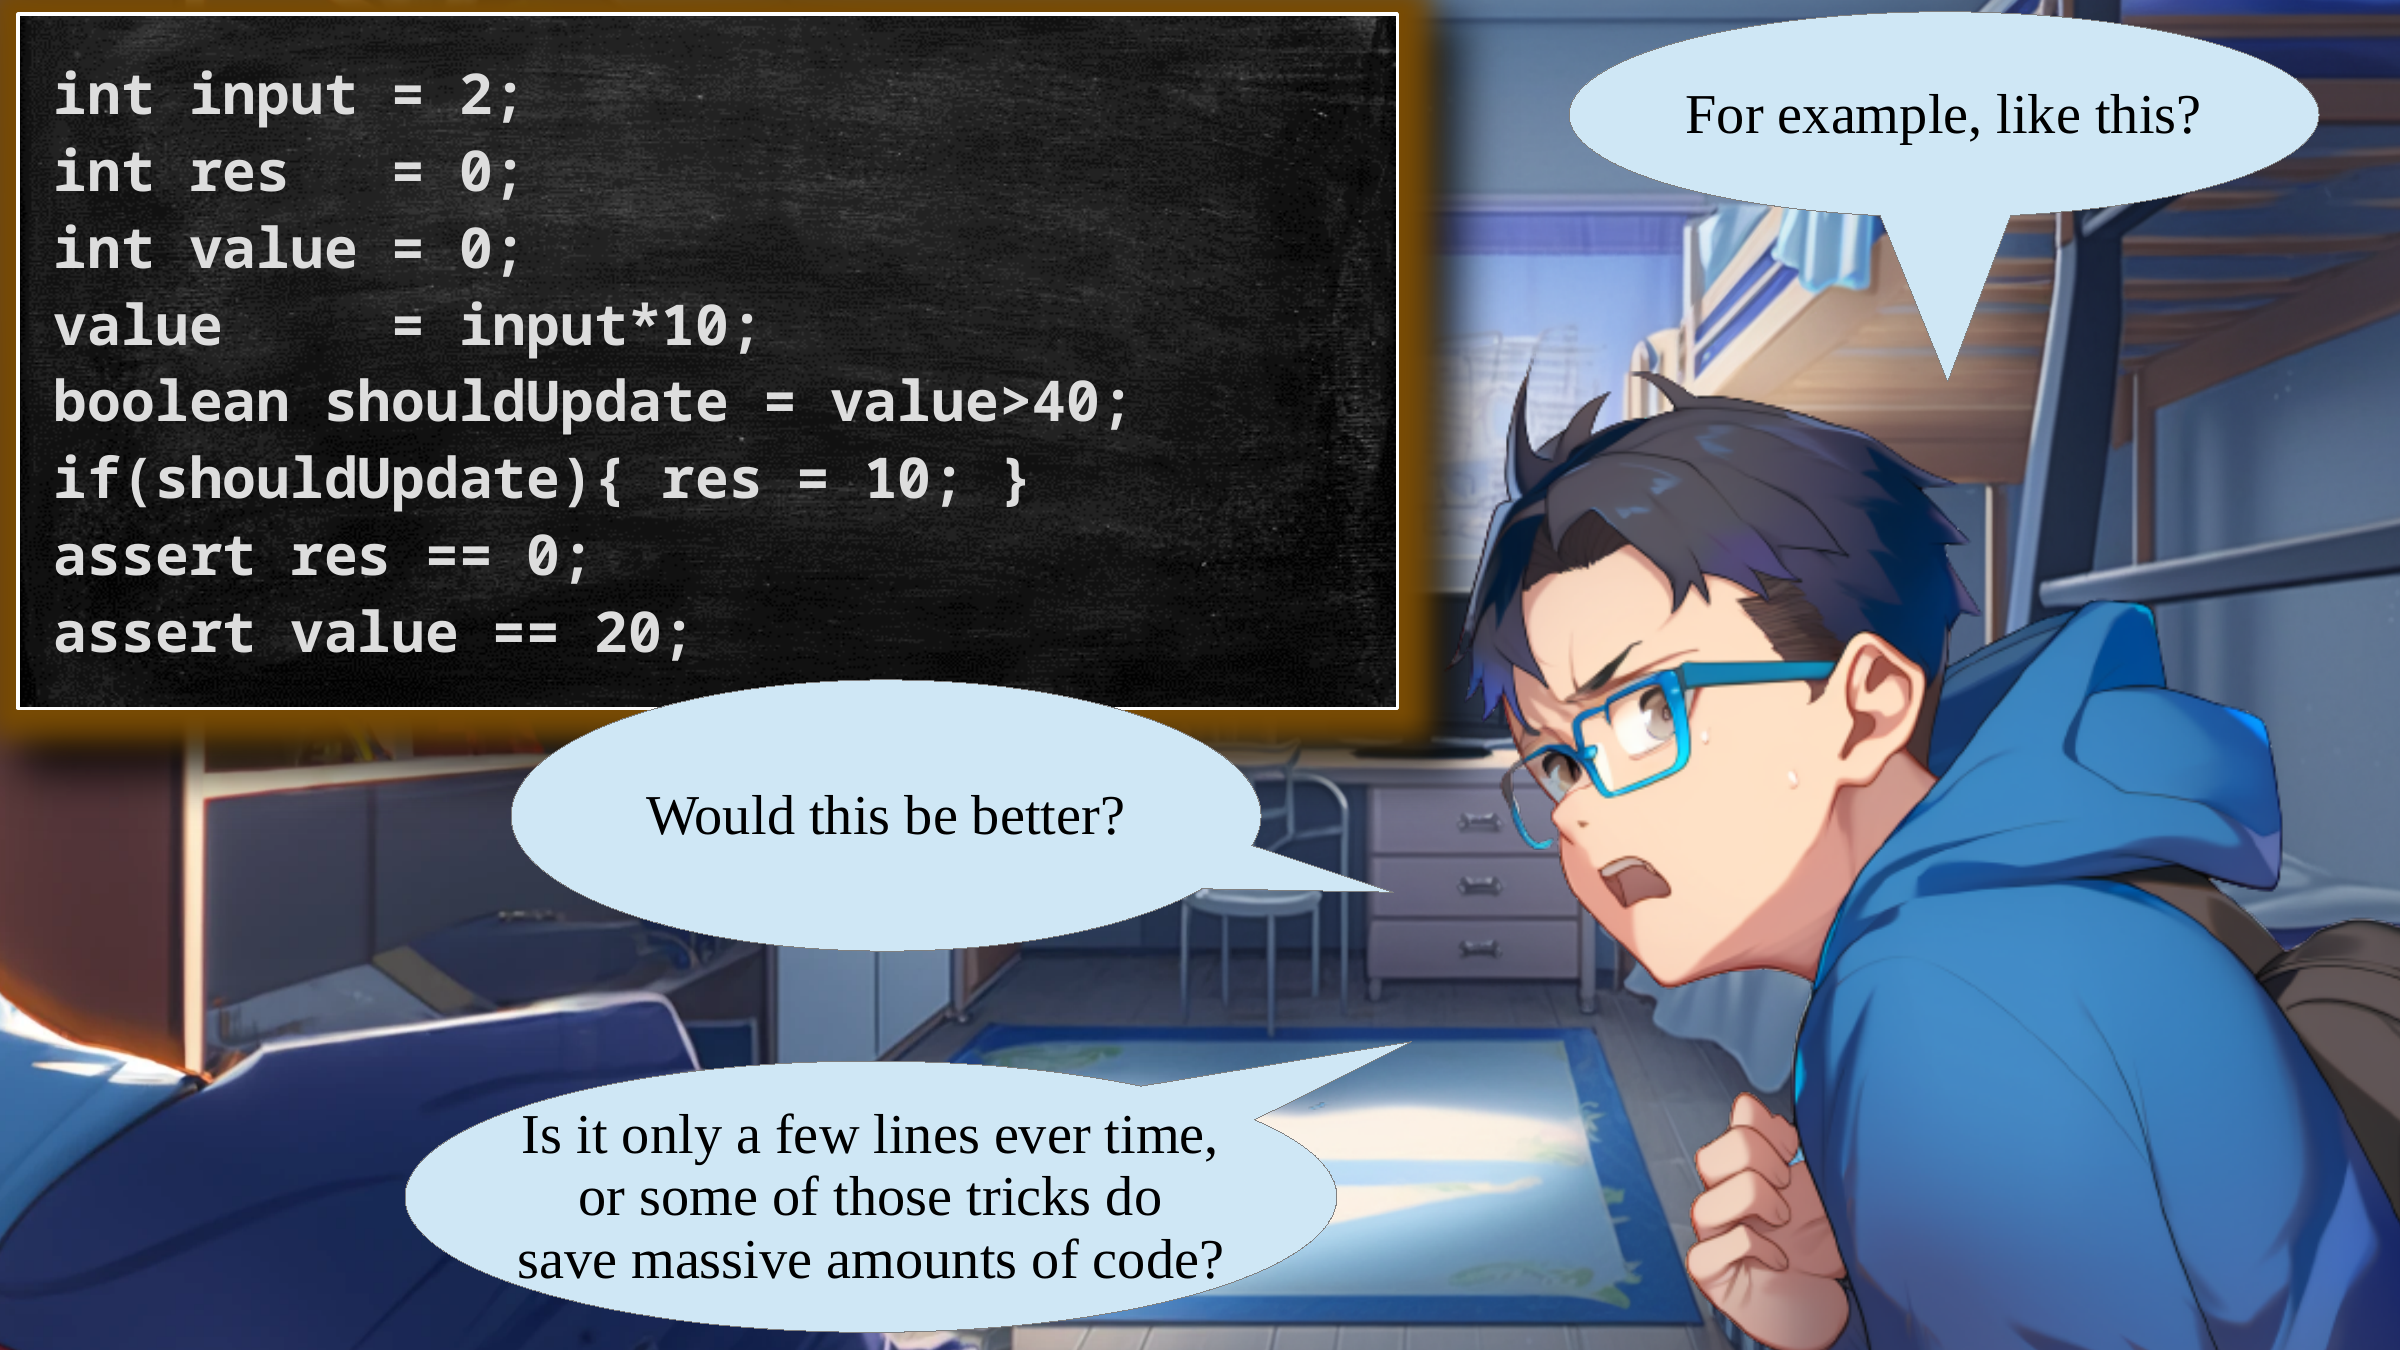

For example, like this?
int input = 2;
int res = 0;
int value = 0;
value = input*10;
boolean shouldUpdate = value>40;
if(shouldUpdate){ res = 10; }
assert res == 0;
assert value == 20;
Would this be better?
Is it only a few lines ever time,
or some of those tricks do
 save massive amounts of code?